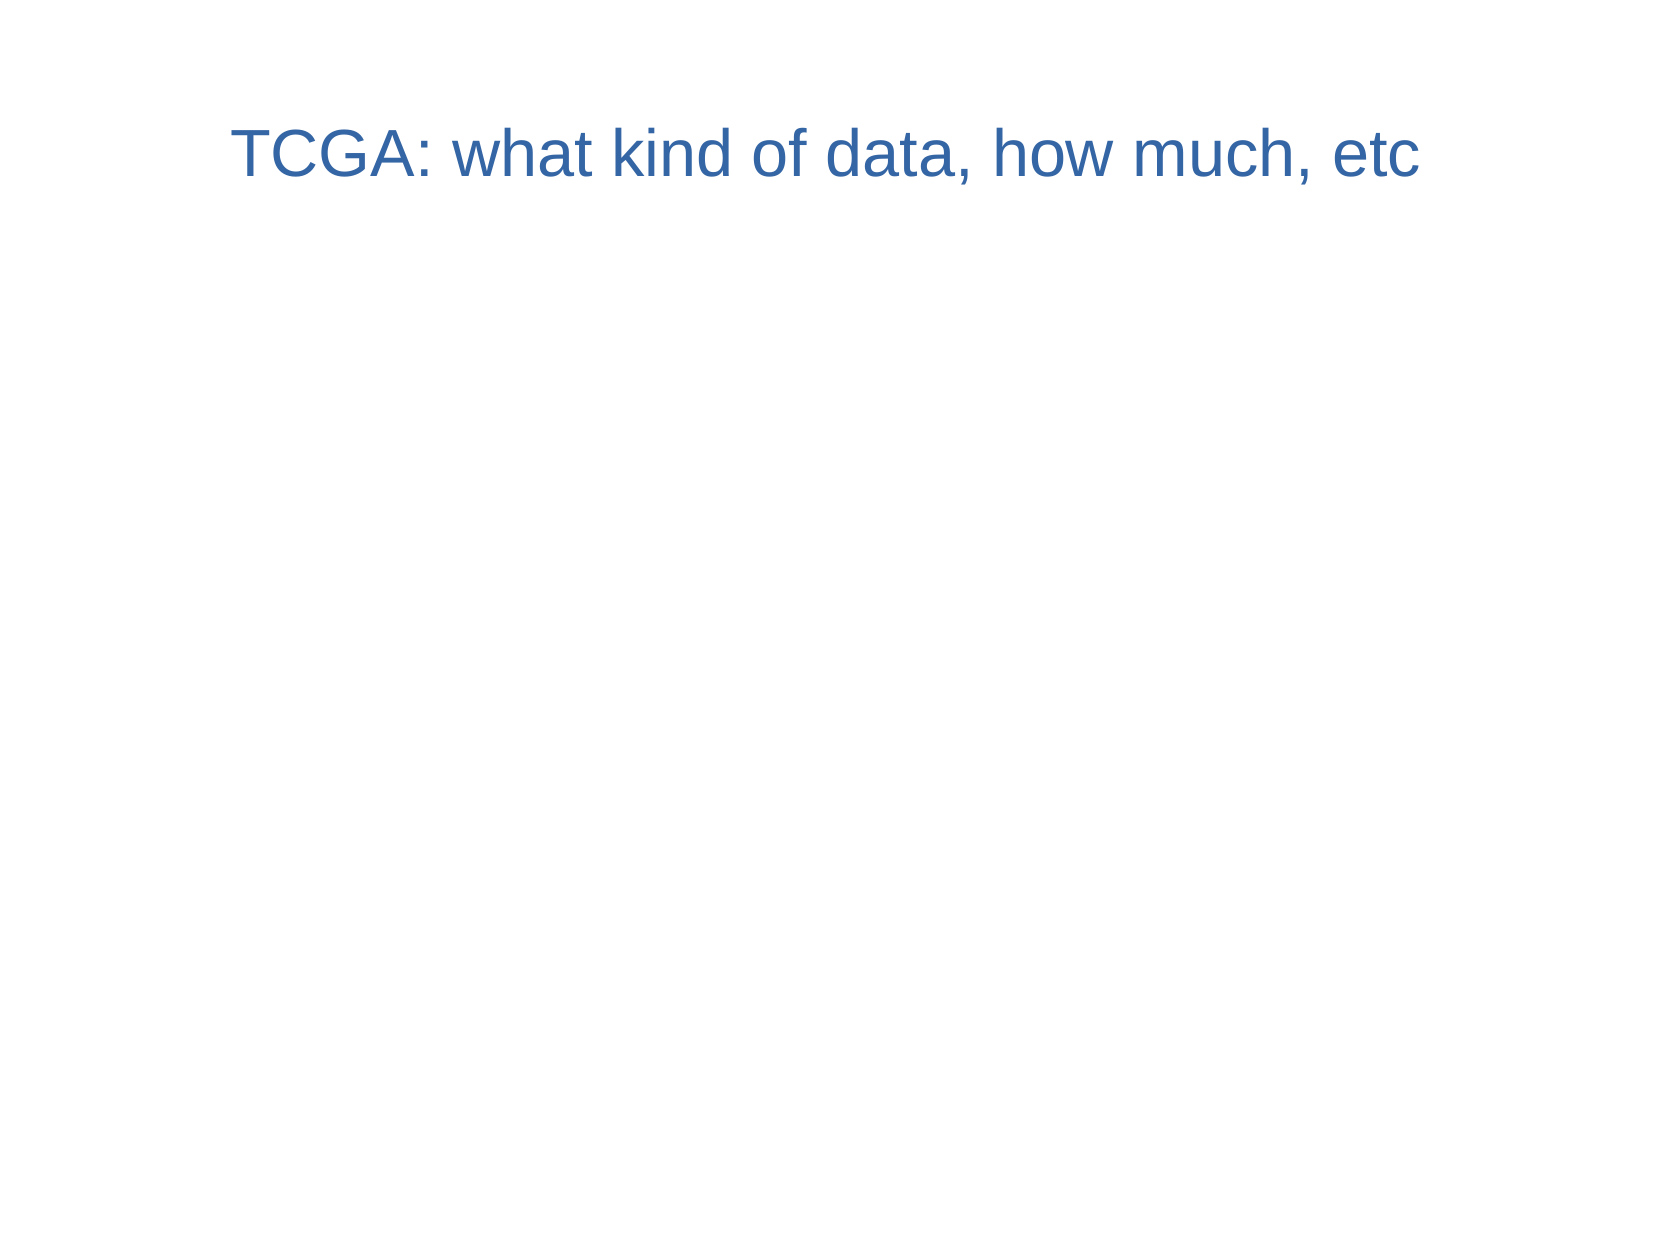

# TCGA: what kind of data, how much, etc